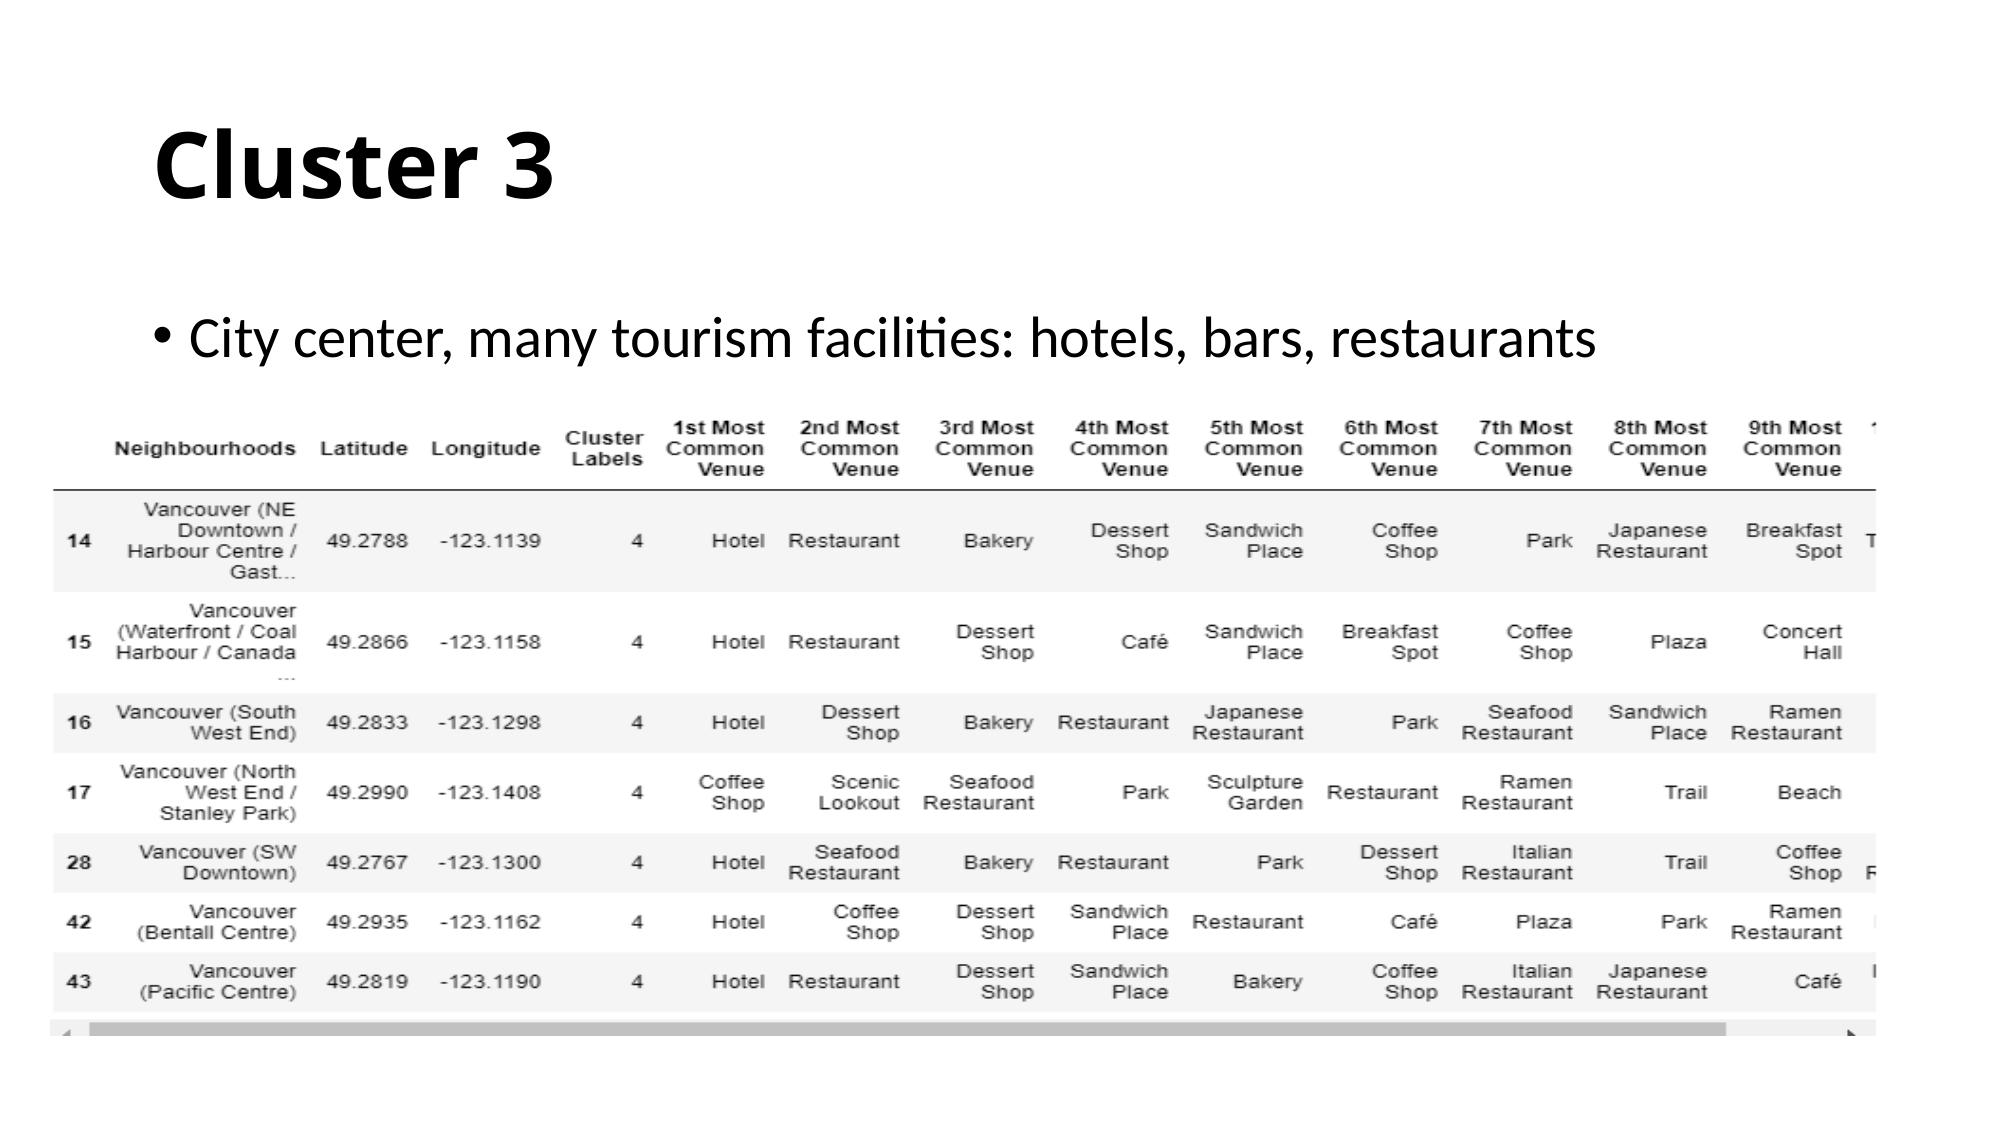

# Cluster 3
City center, many tourism facilities: hotels, bars, restaurants